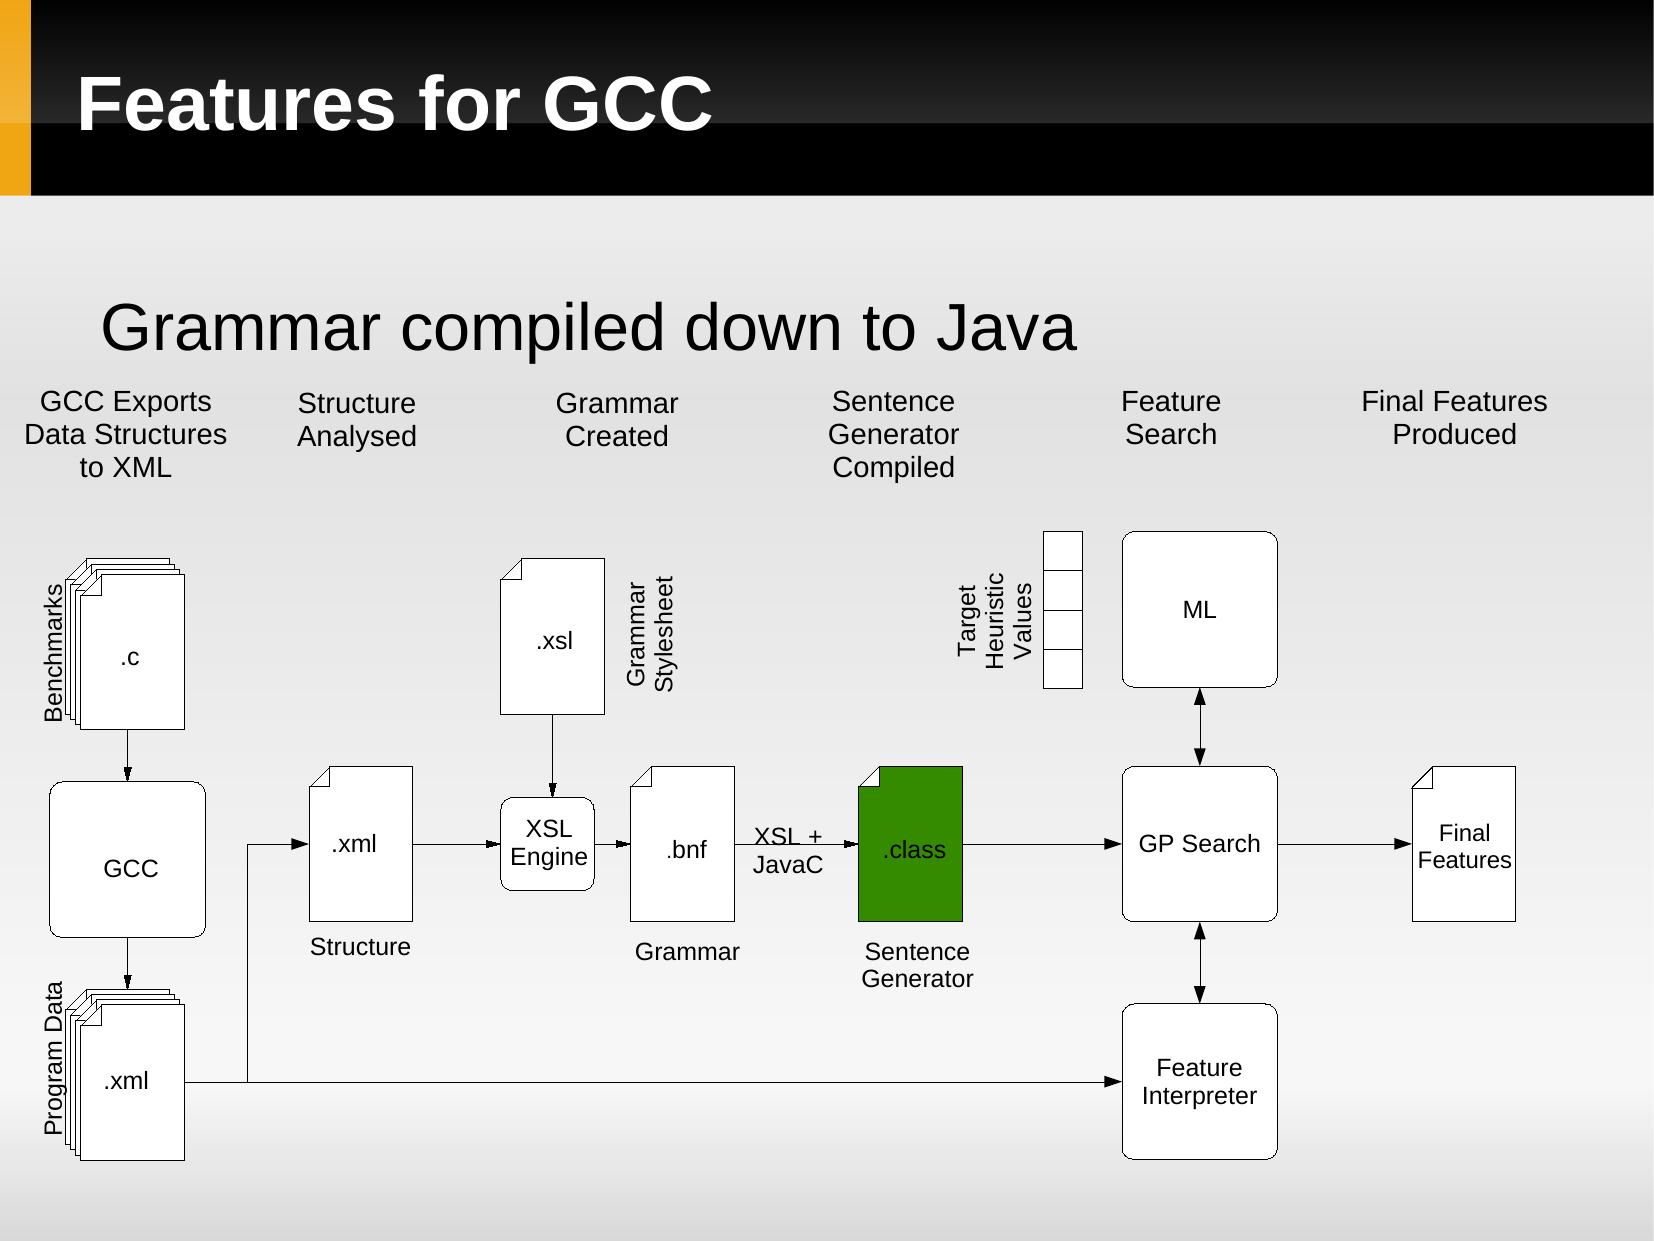

# Features for GCC
Grammar compiled down to Java
GCC Exports Data Structures to XML
Sentence Generator Compiled
Feature
Search
Final Features
Produced
Structure Analysed
Grammar
Created
ML
Target Heuristic
Values
Grammar
Stylesheet
Benchmarks
.xsl
.c
GP Search
XSL
Engine
Final
Features
XSL +
JavaC
.xml
.bnf
.class
GCC
Structure
Grammar
Sentence
Generator
Feature
Interpreter
Program Data
.xml